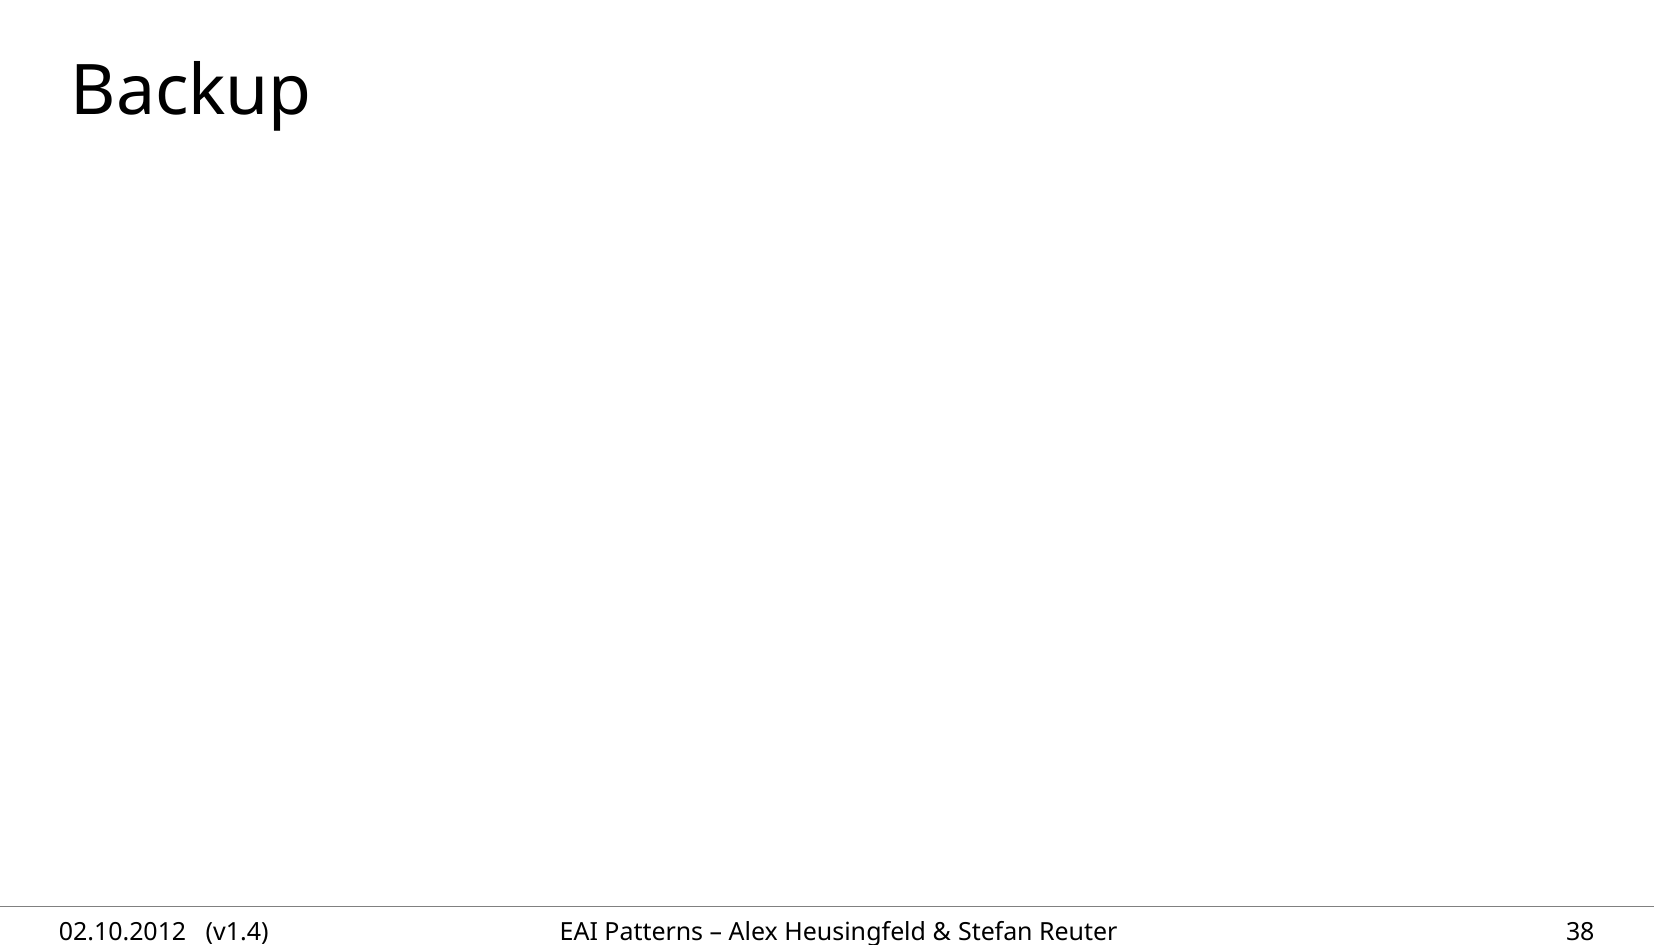

# Backup
2012-08-30
EAI Patterns - Alex Heusingfeld & Stefan Reuter
38